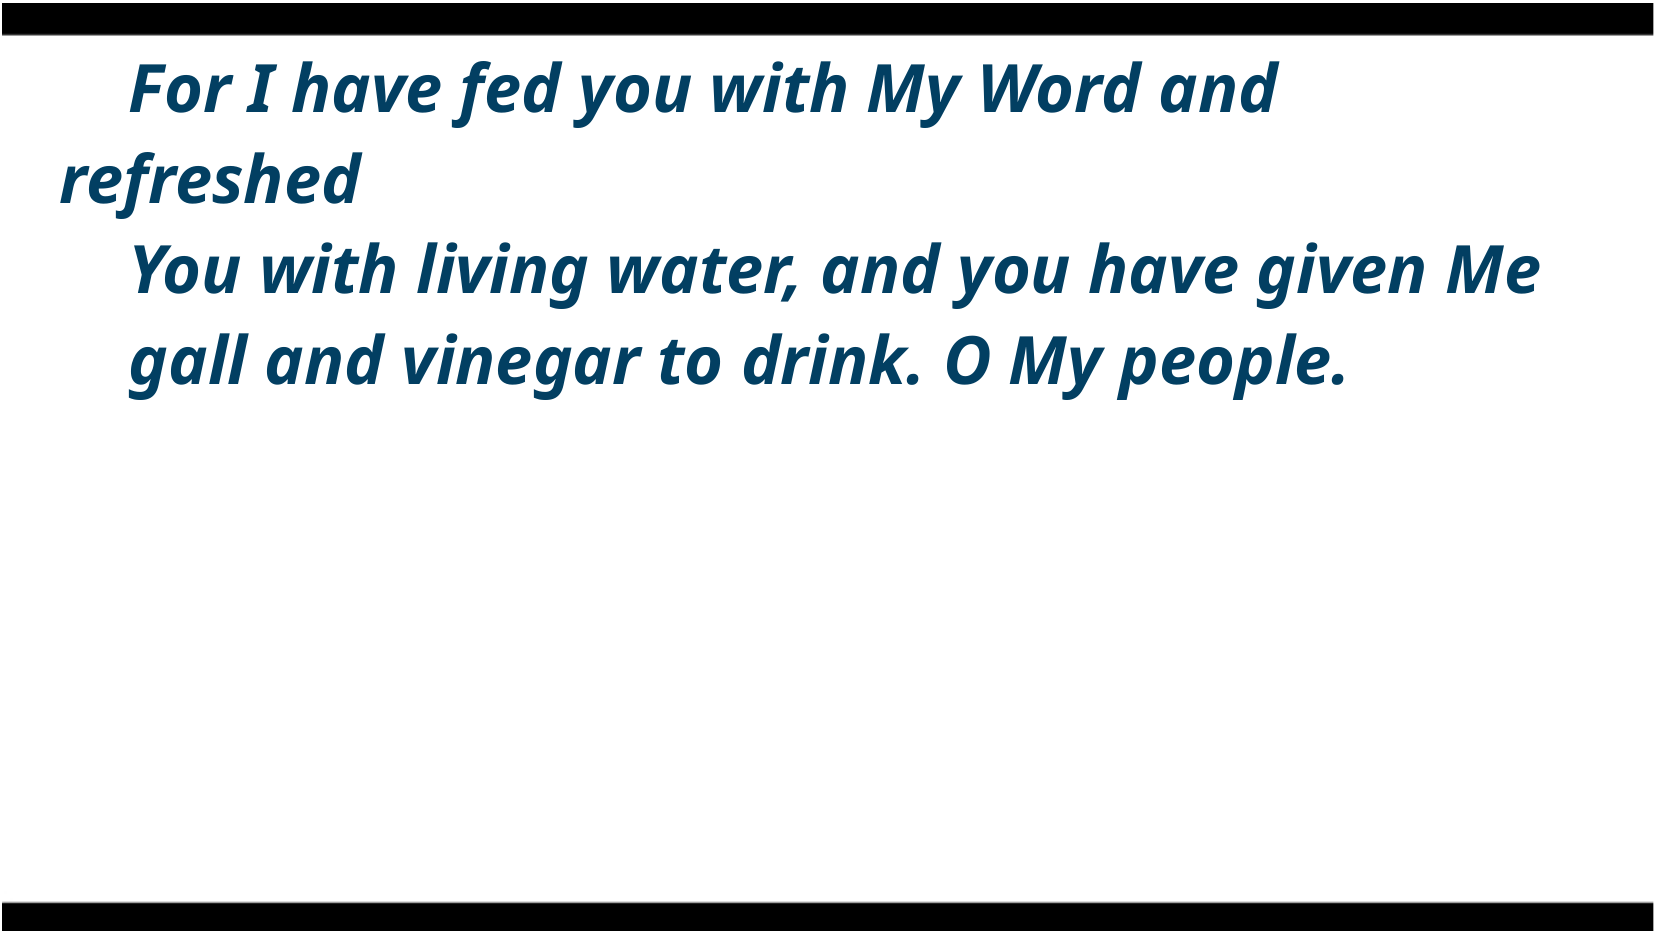

For I have fed you with My Word and refreshed
 You with living water, and you have given Me
 gall and vinegar to drink. O My people.